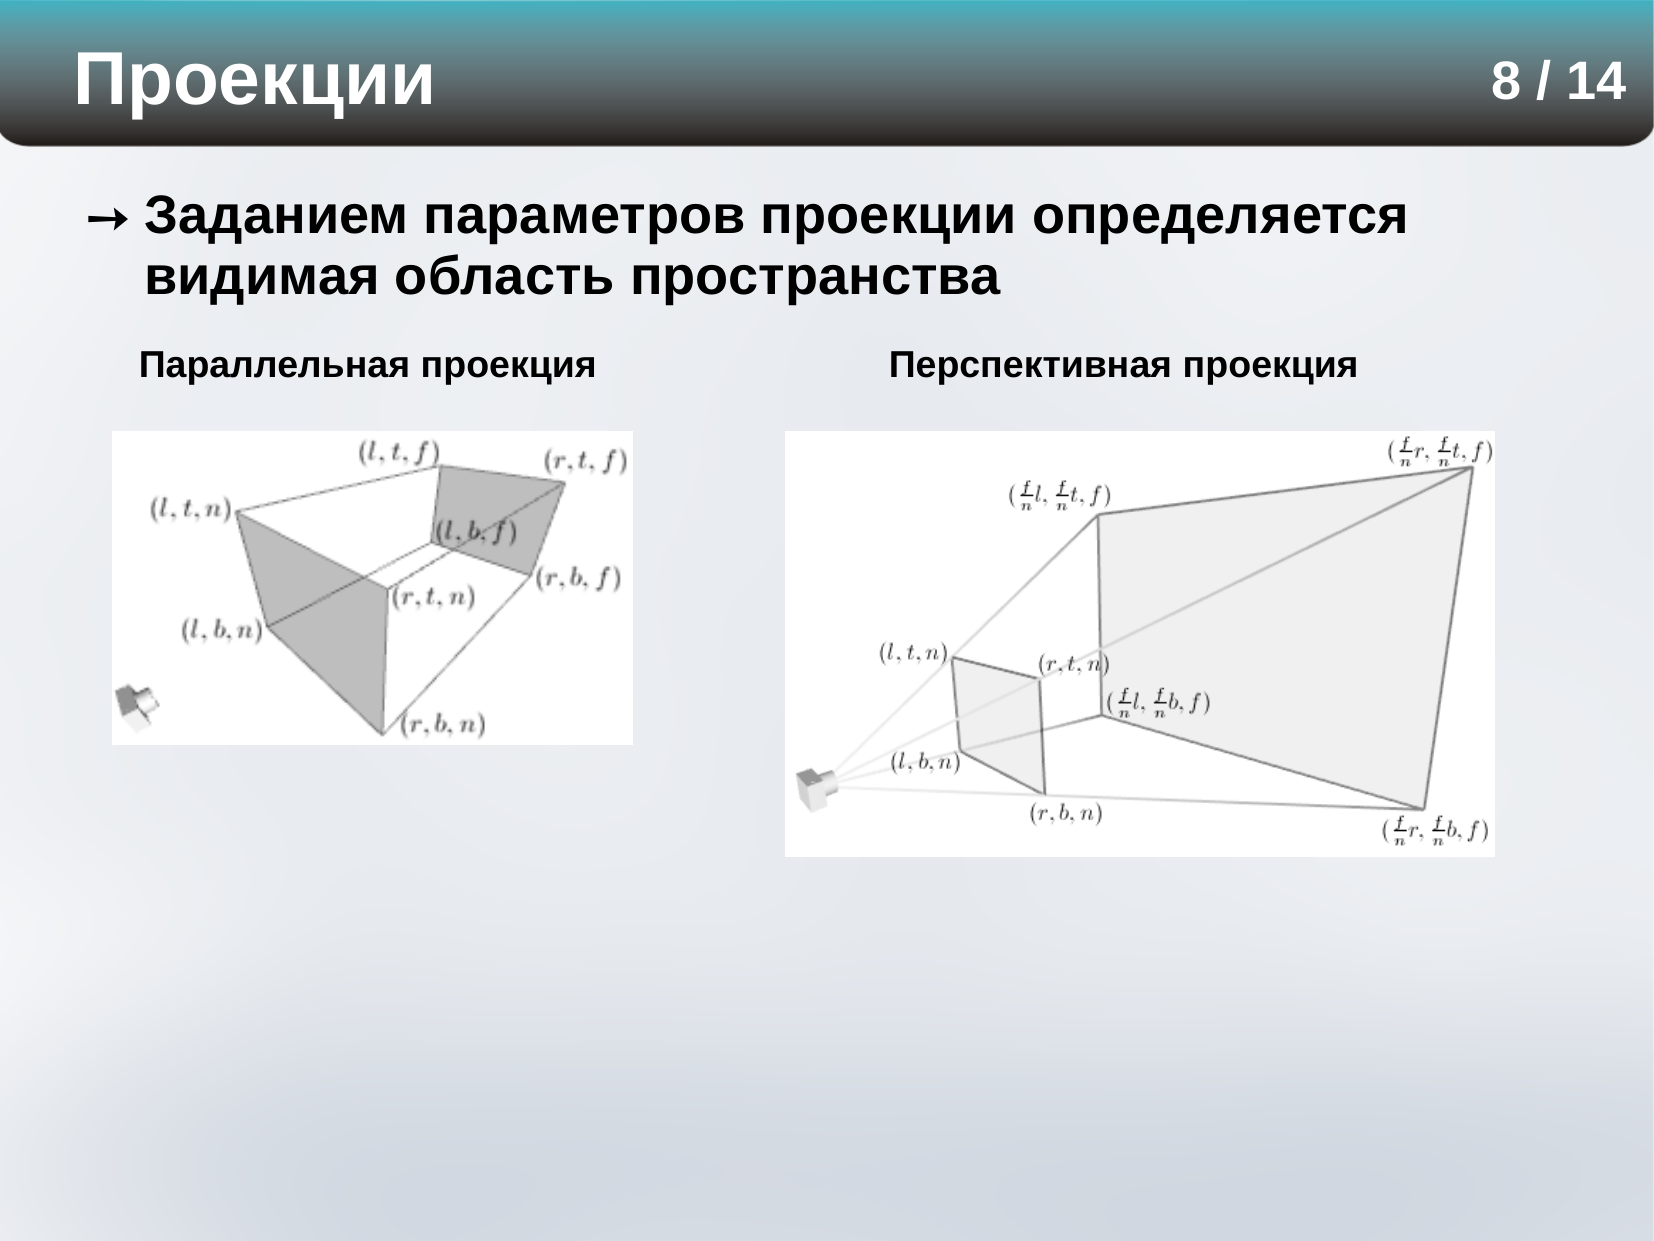

Проекции
Заданием параметров проекции определяется видимая область пространства
Параллельная проекция
Перспективная проекция